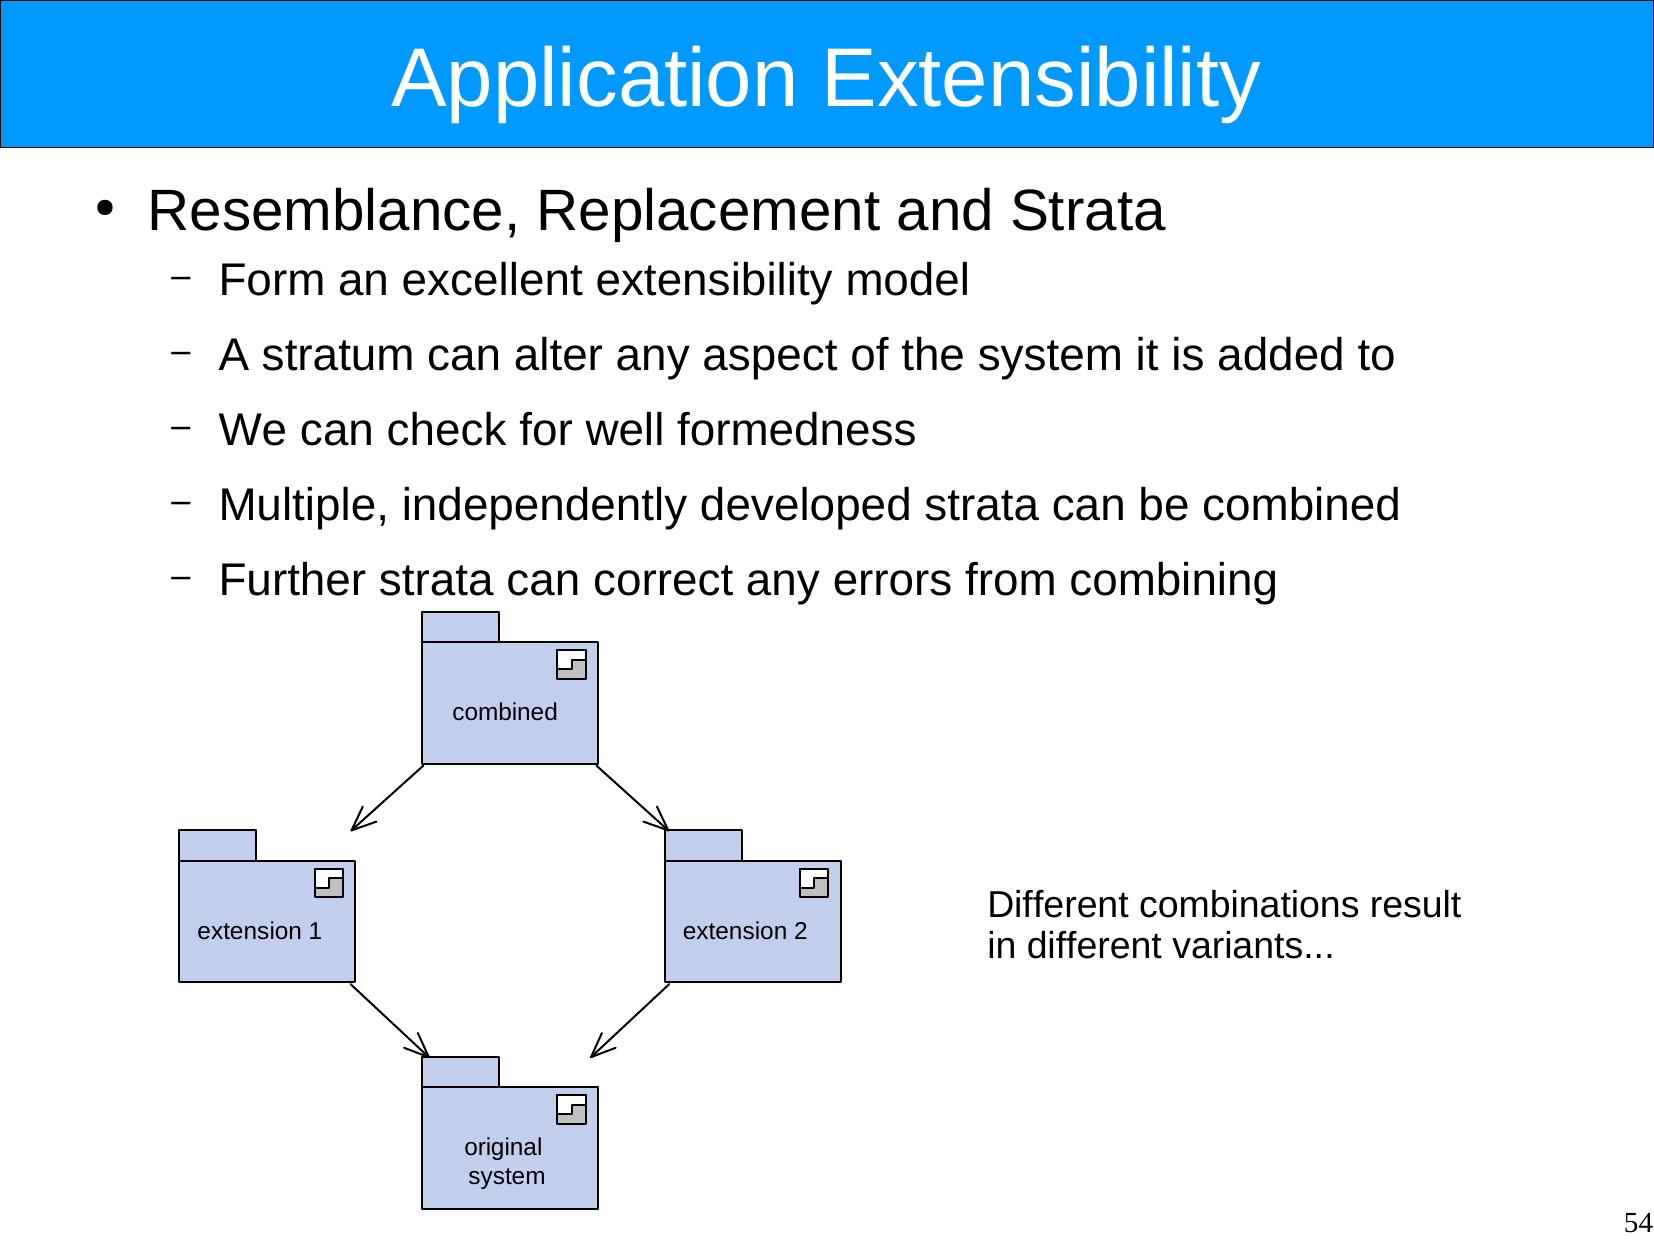

# Application Extensibility
Resemblance, Replacement and Strata
Form an excellent extensibility model
A stratum can alter any aspect of the system it is added to
We can check for well formedness
Multiple, independently developed strata can be combined
Further strata can correct any errors from combining
Different combinations result
in different variants...
54